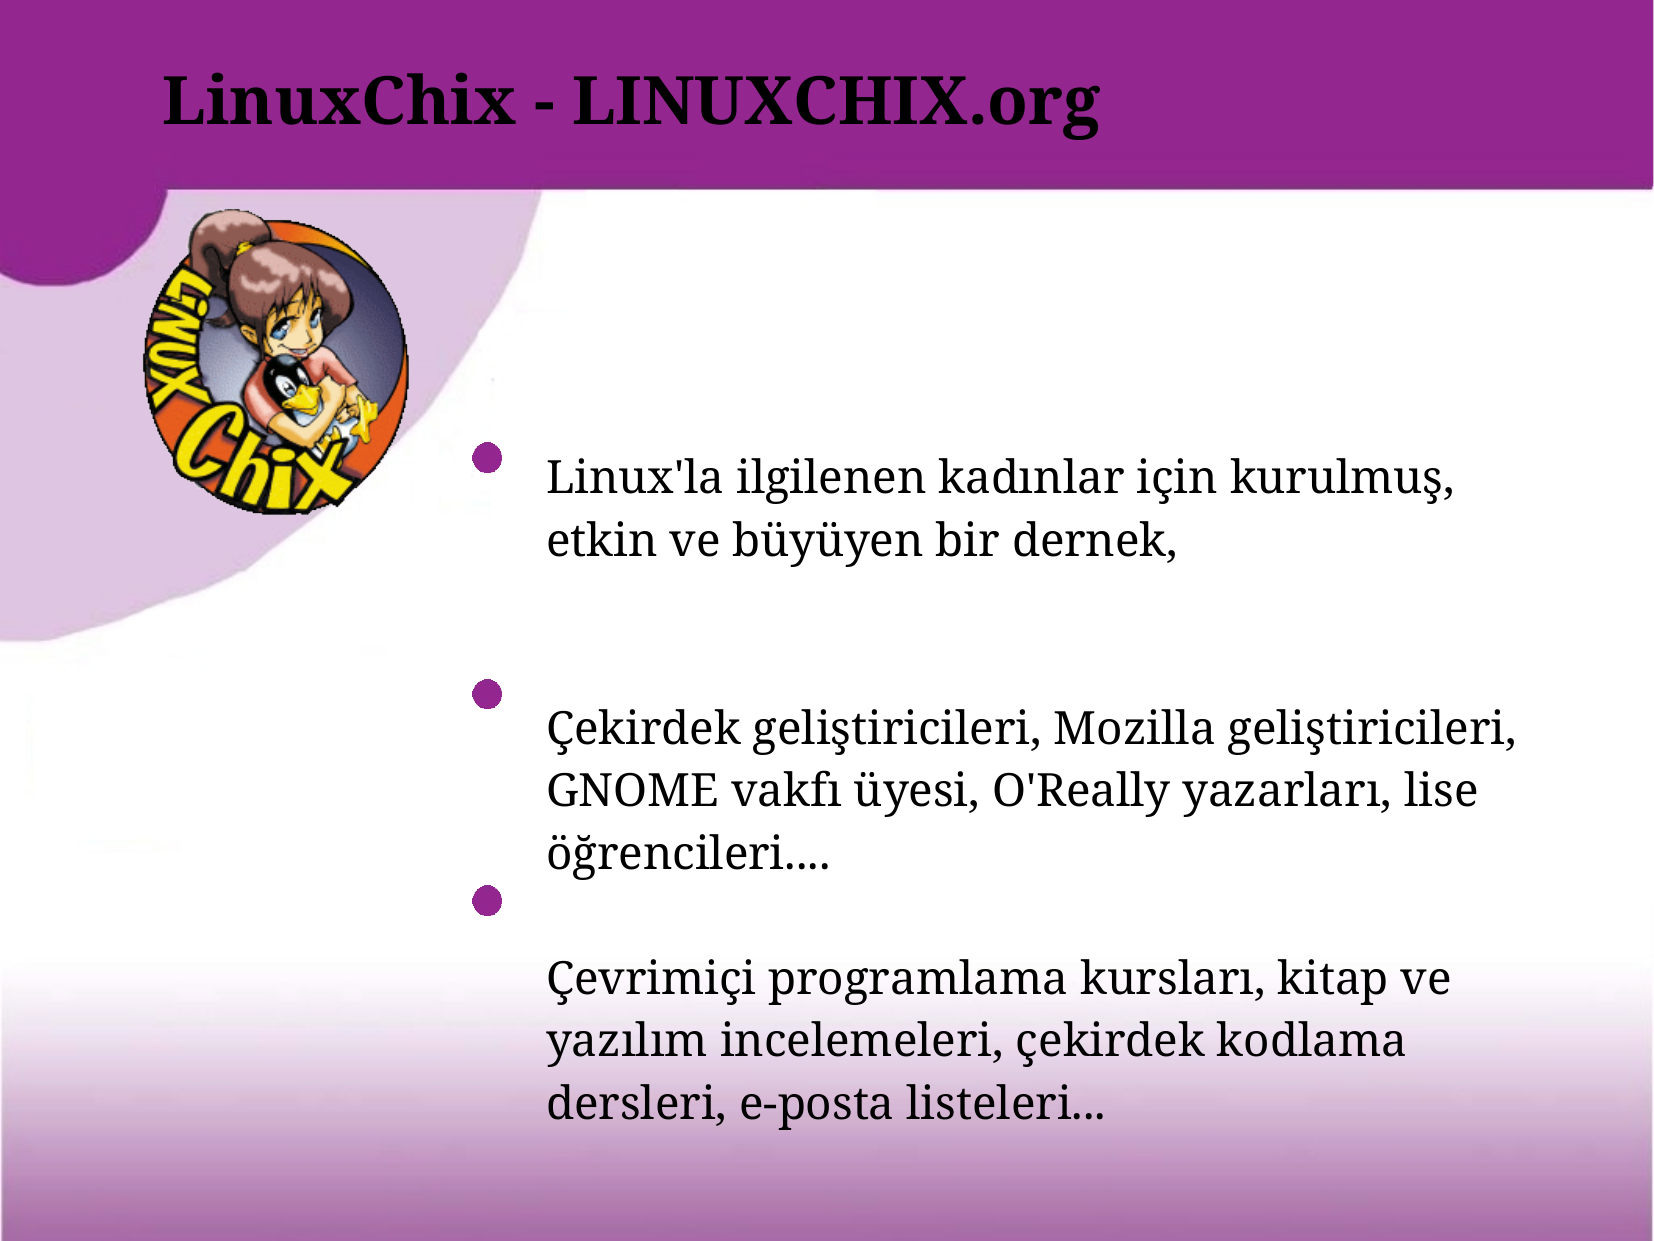

LinuxChix - LINUXCHIX.org
Linux'la ilgilenen kadınlar için kurulmuş, etkin ve büyüyen bir dernek,
Çekirdek geliştiricileri, Mozilla geliştiricileri, GNOME vakfı üyesi, O'Really yazarları, lise öğrencileri....
Çevrimiçi programlama kursları, kitap ve yazılım incelemeleri, çekirdek kodlama dersleri, e-posta listeleri...